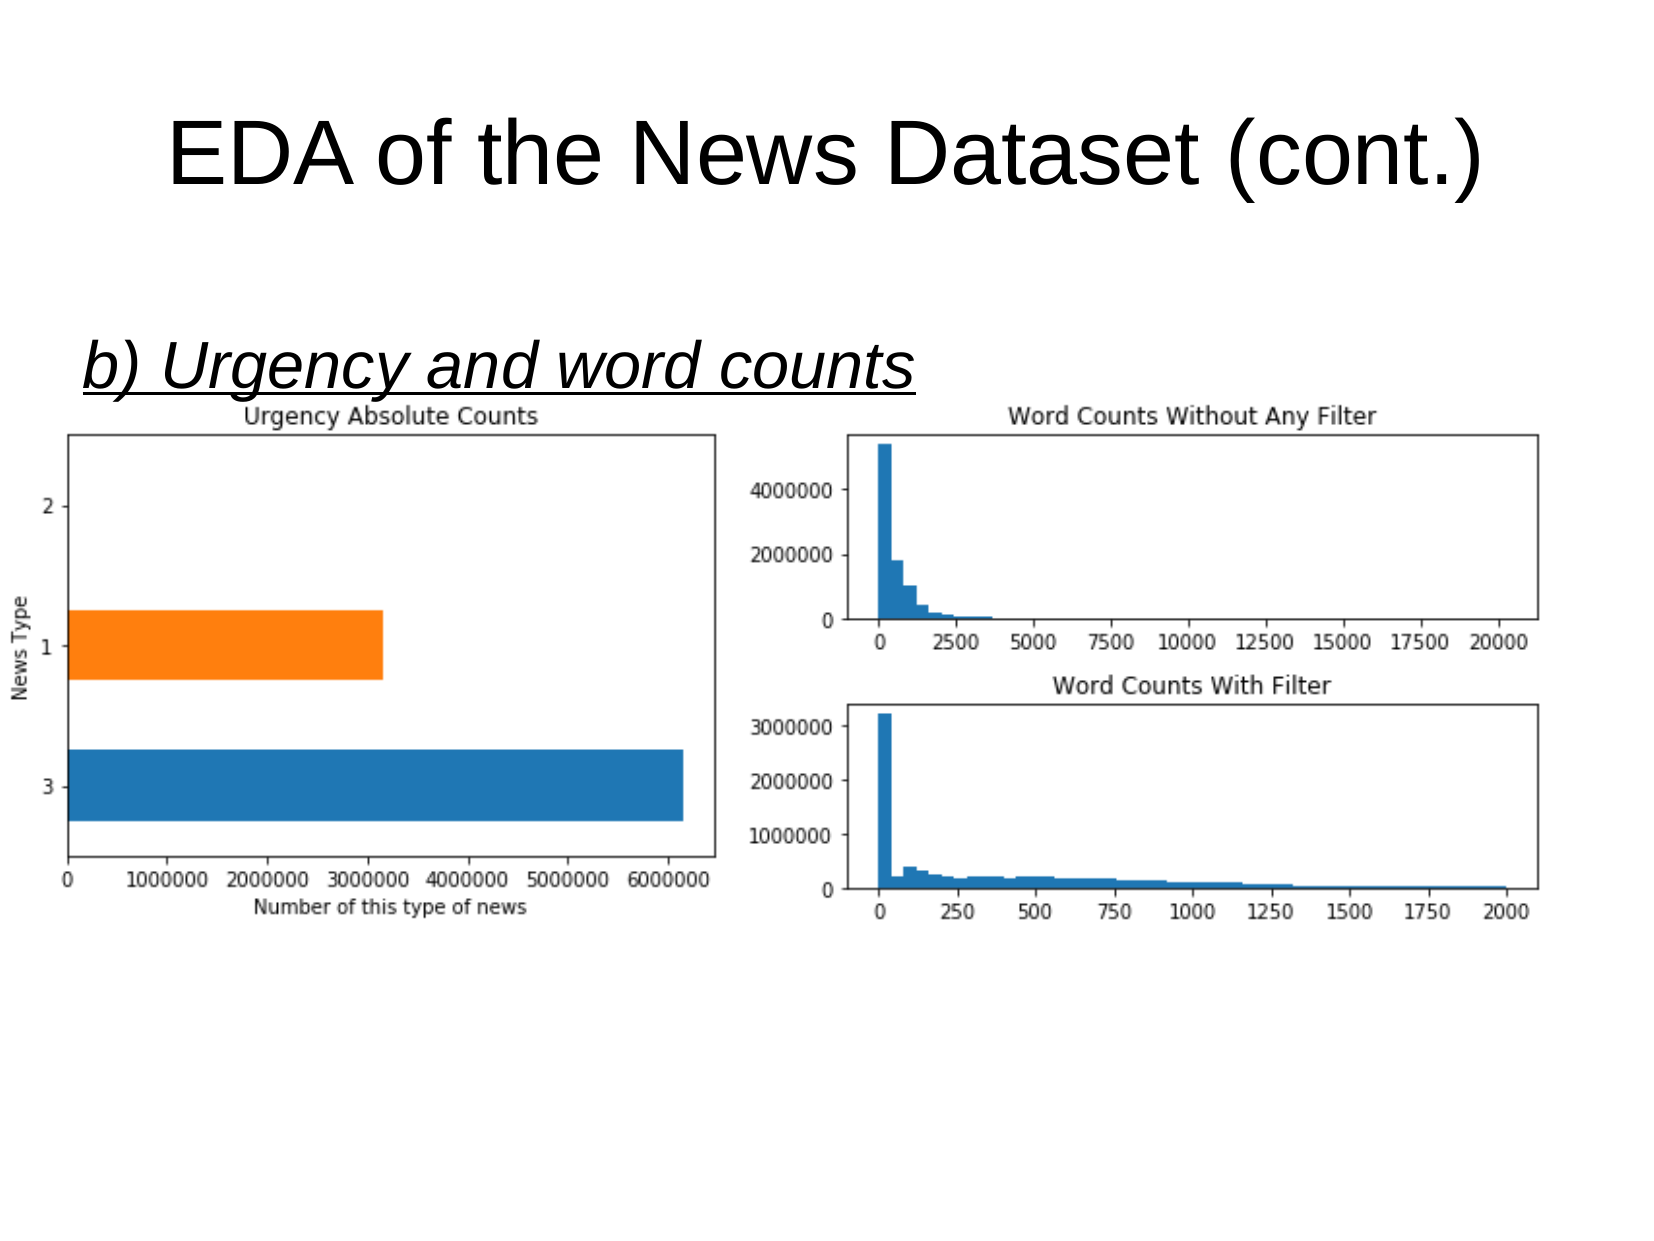

# EDA of the News Dataset (cont.)
b) Urgency and word counts